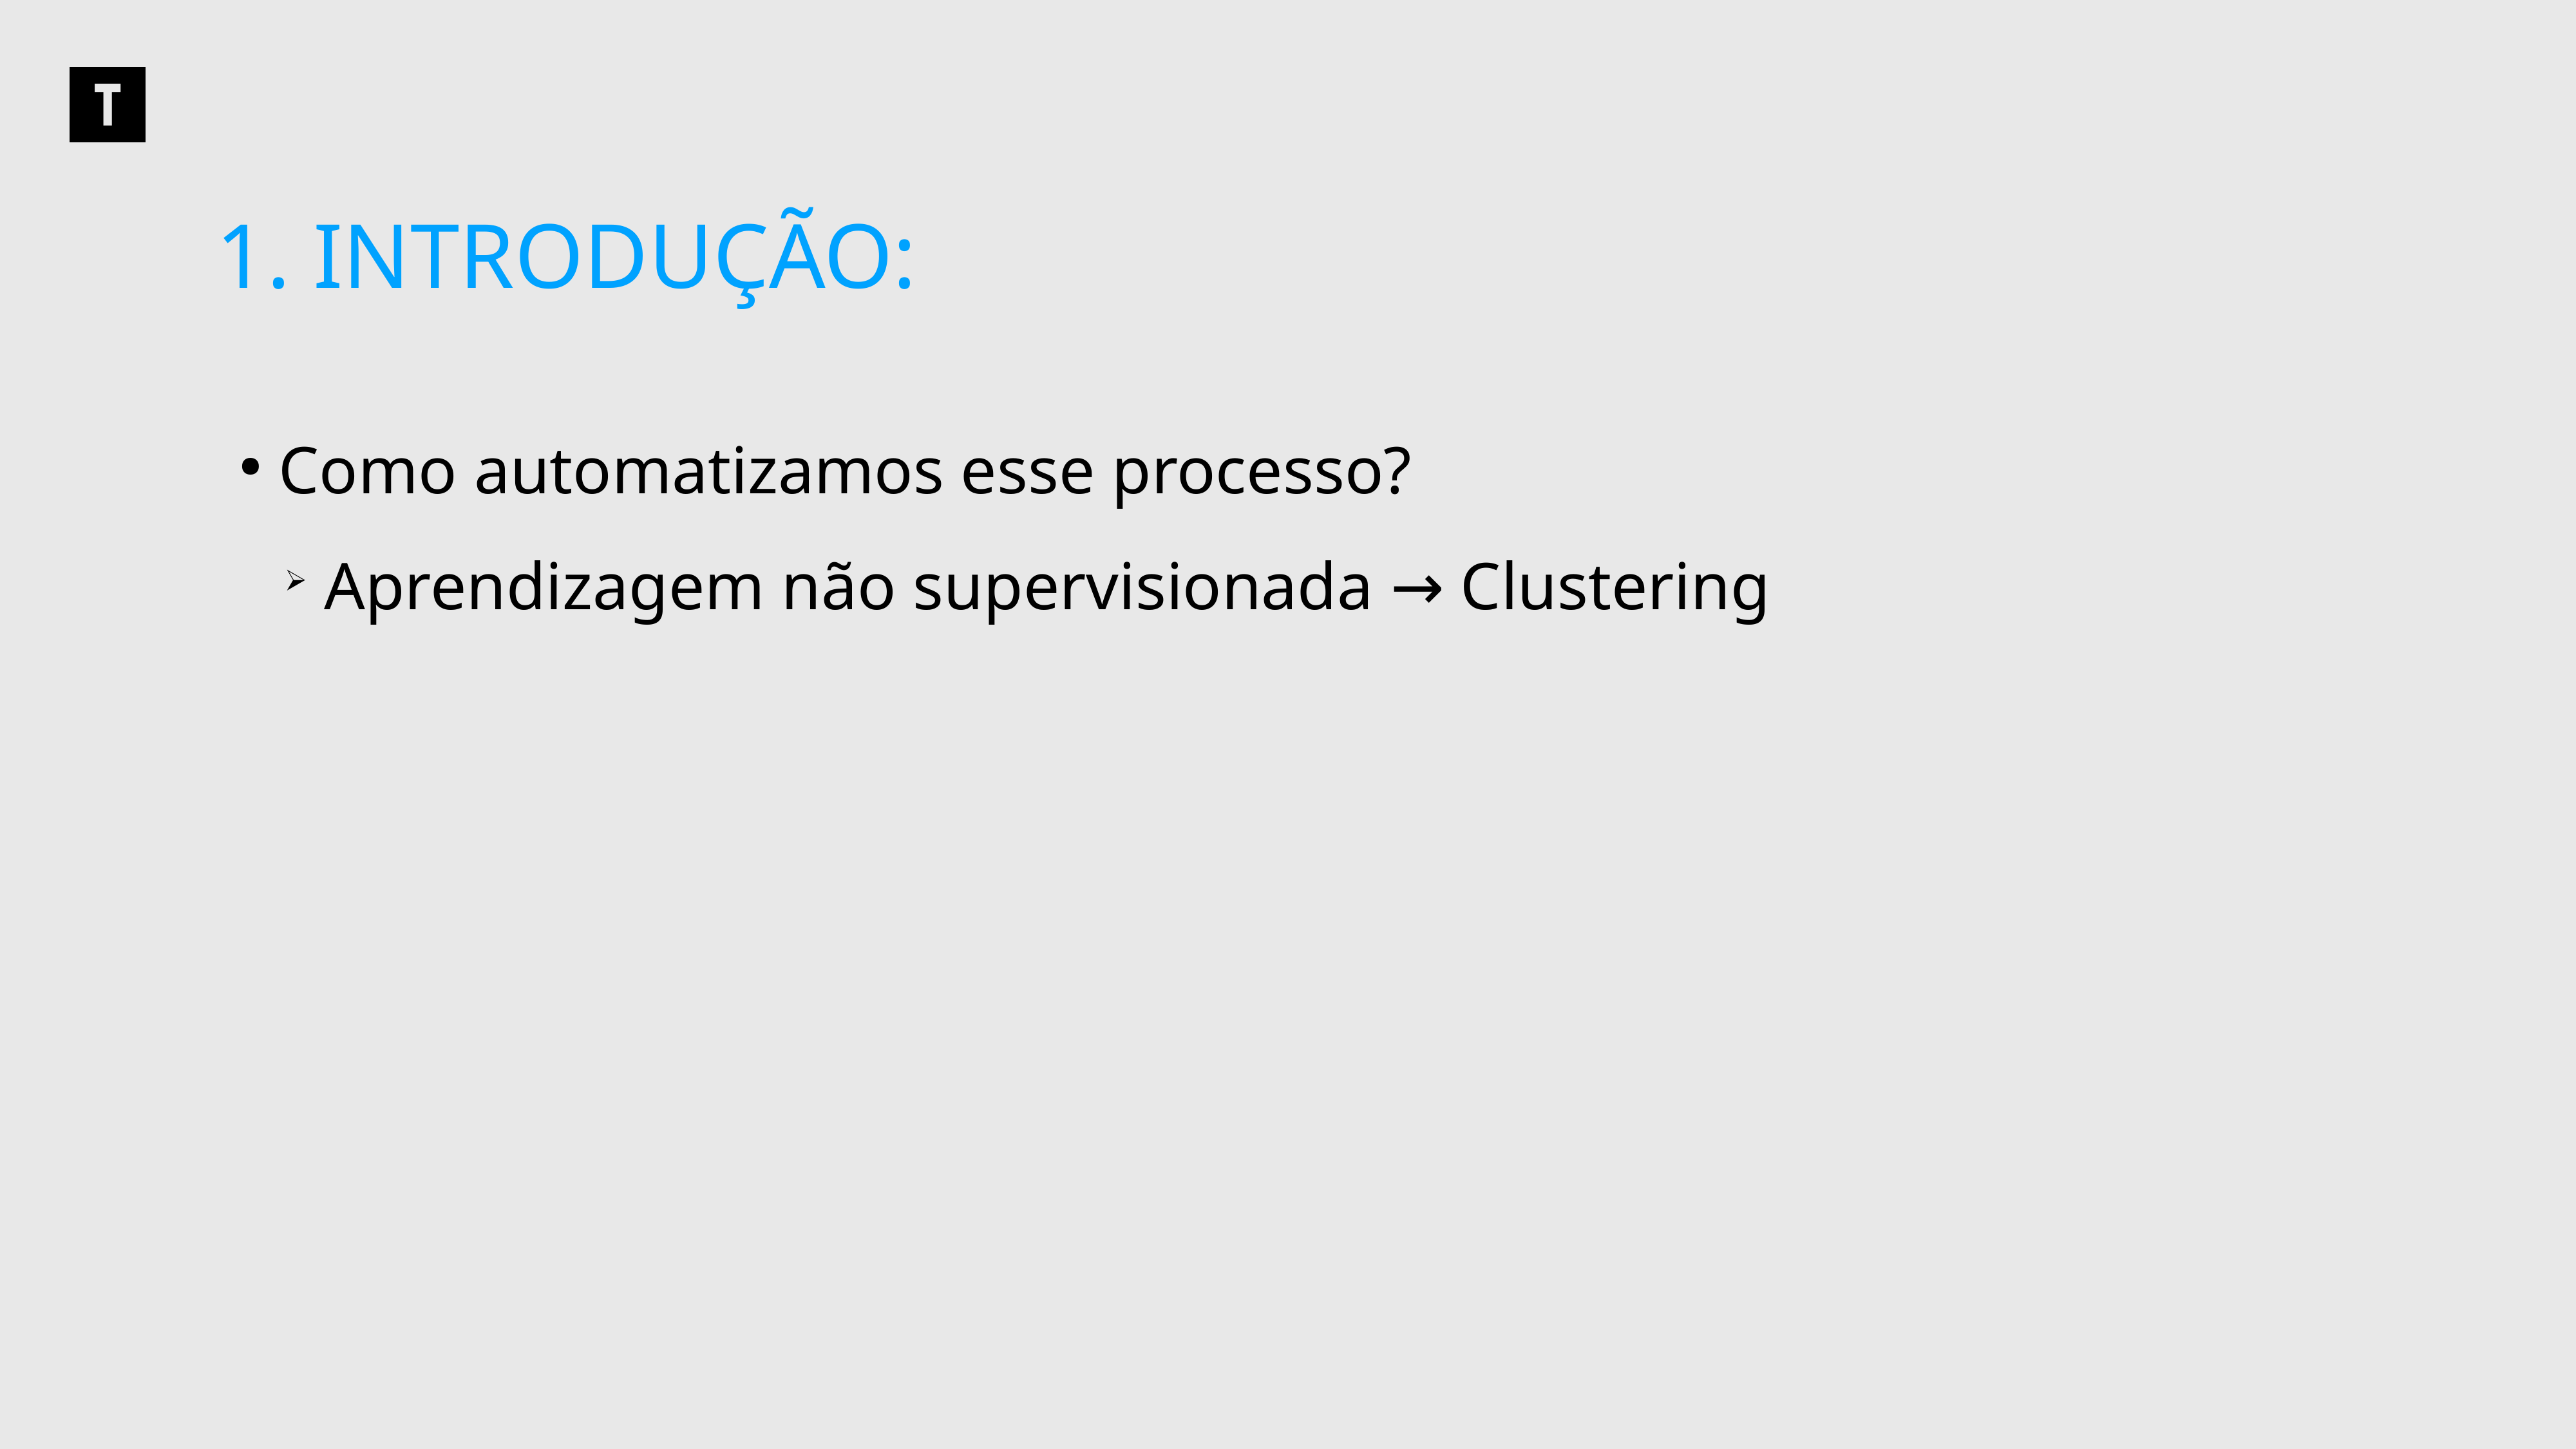

1. INTRODUÇÃO:
 Como automatizamos esse processo?
 Aprendizagem não supervisionada → Clustering